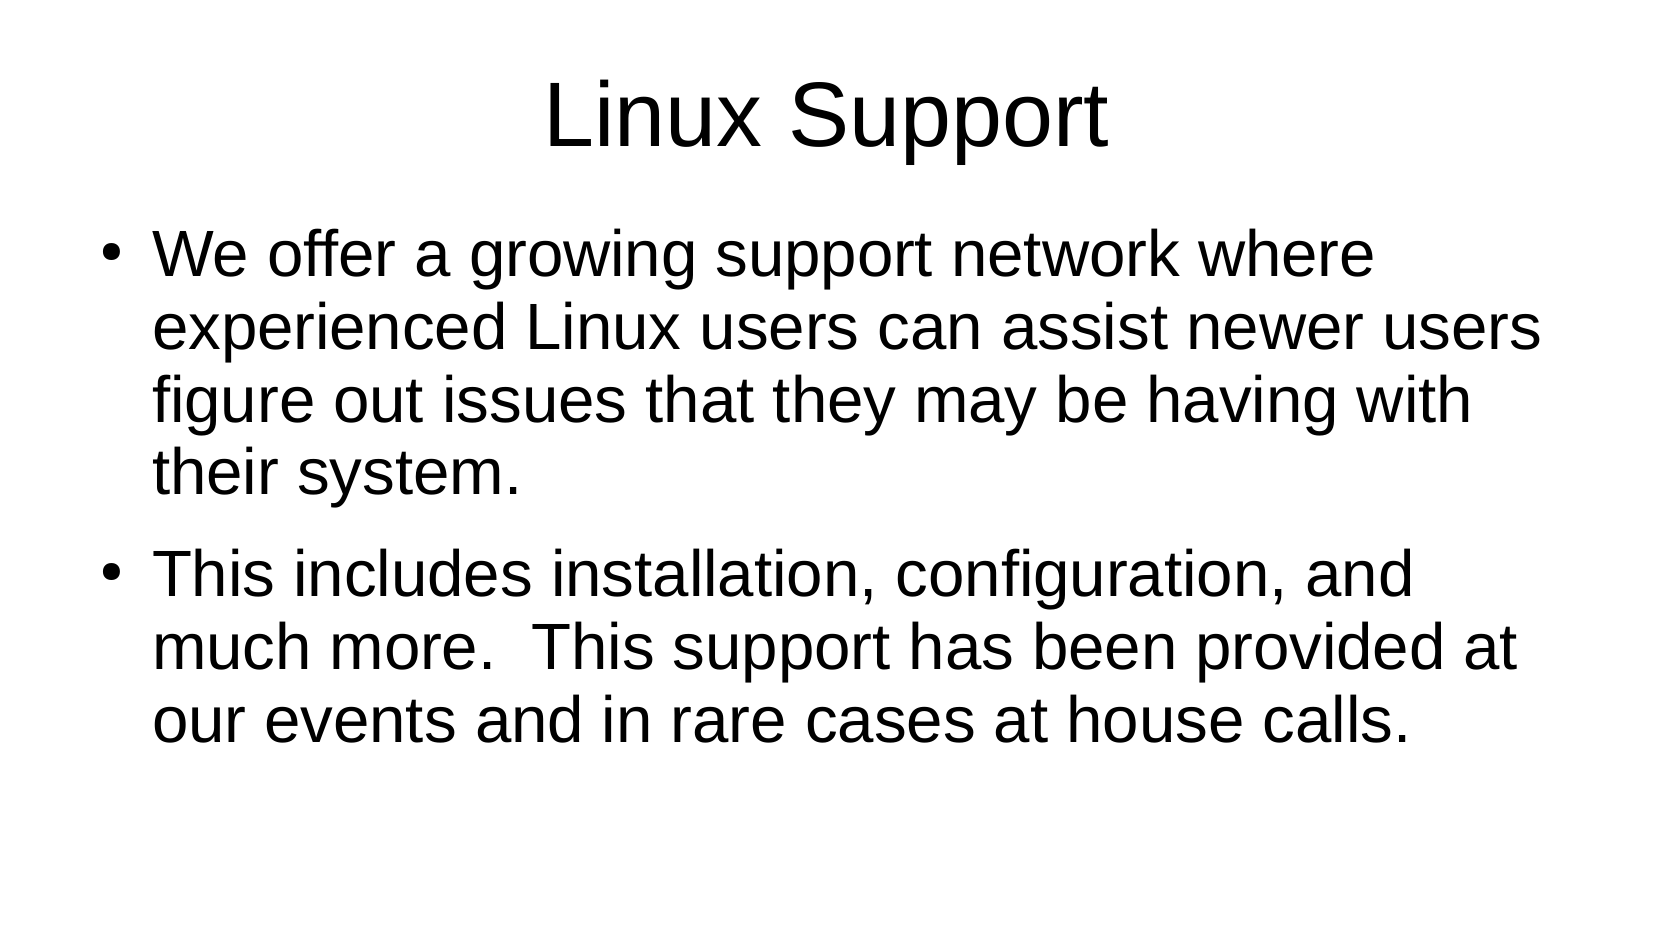

# Linux Support
We offer a growing support network where experienced Linux users can assist newer users figure out issues that they may be having with their system.
This includes installation, configuration, and much more. This support has been provided at our events and in rare cases at house calls.